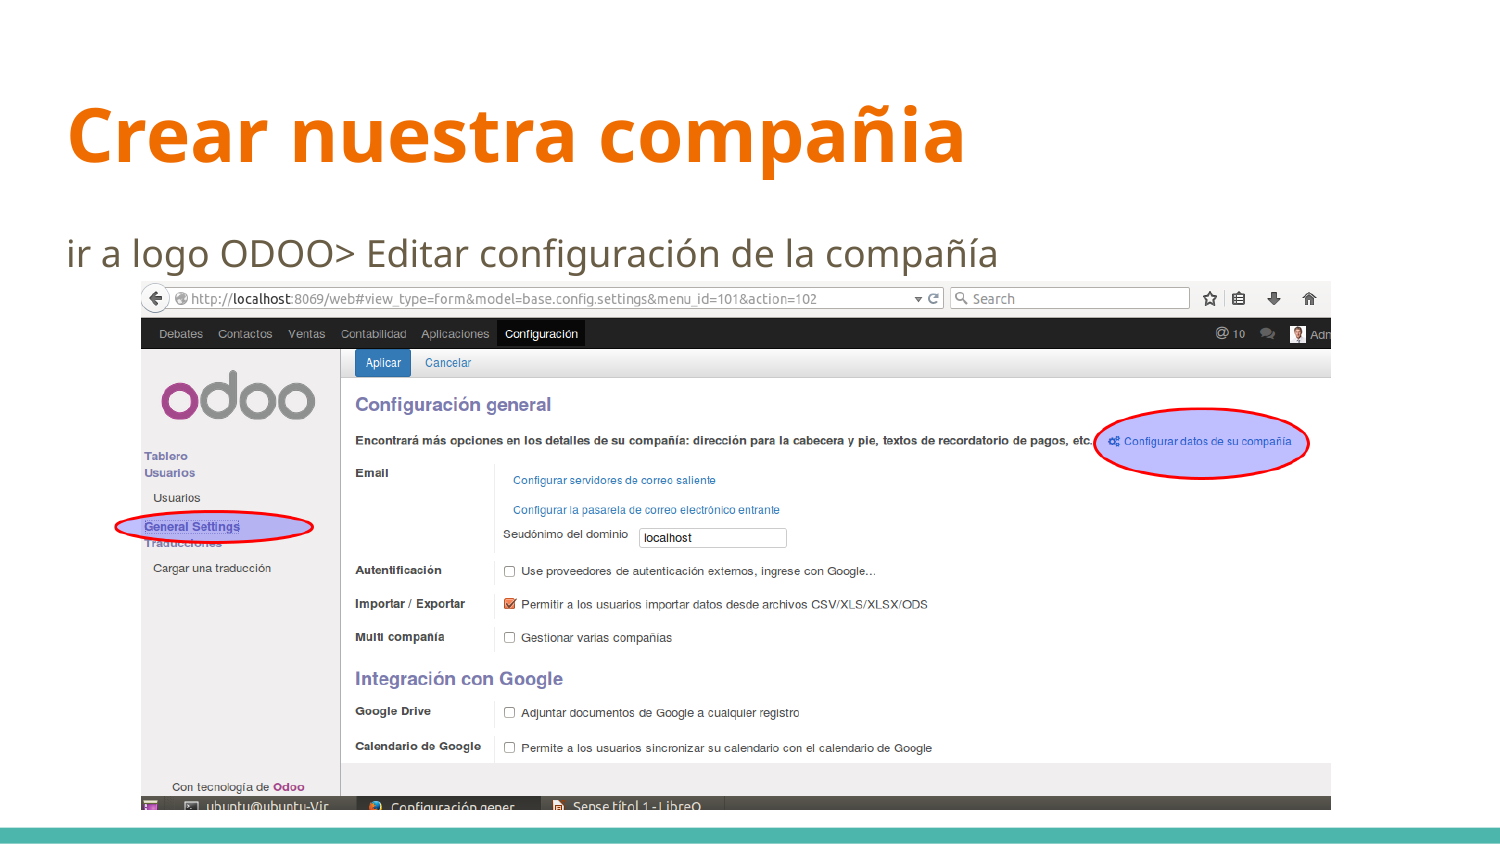

# Crear nuestra compañia
ir a logo ODOO> Editar configuración de la compañía